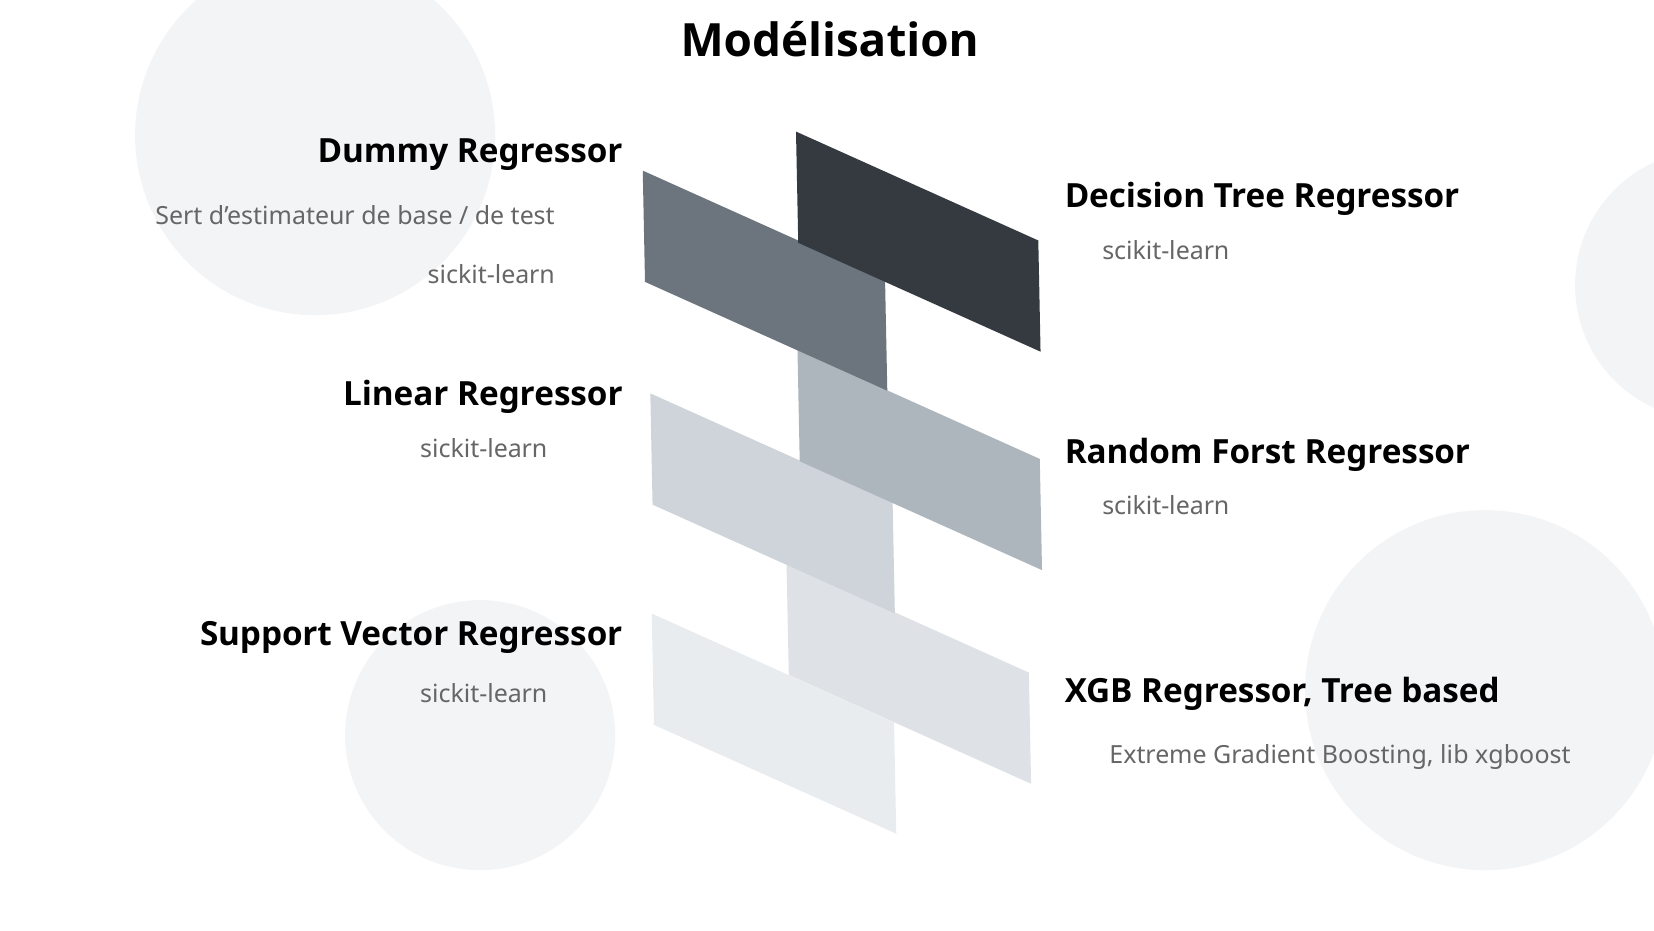

Modélisation
Dummy Regressor
Decision Tree Regressor
Sert d’estimateur de base / de test
sickit-learn
scikit-learn
Linear Regressor
Random Forst Regressor
sickit-learn
scikit-learn
Support Vector Regressor
XGB Regressor, Tree based
sickit-learn
Extreme Gradient Boosting, lib xgboost